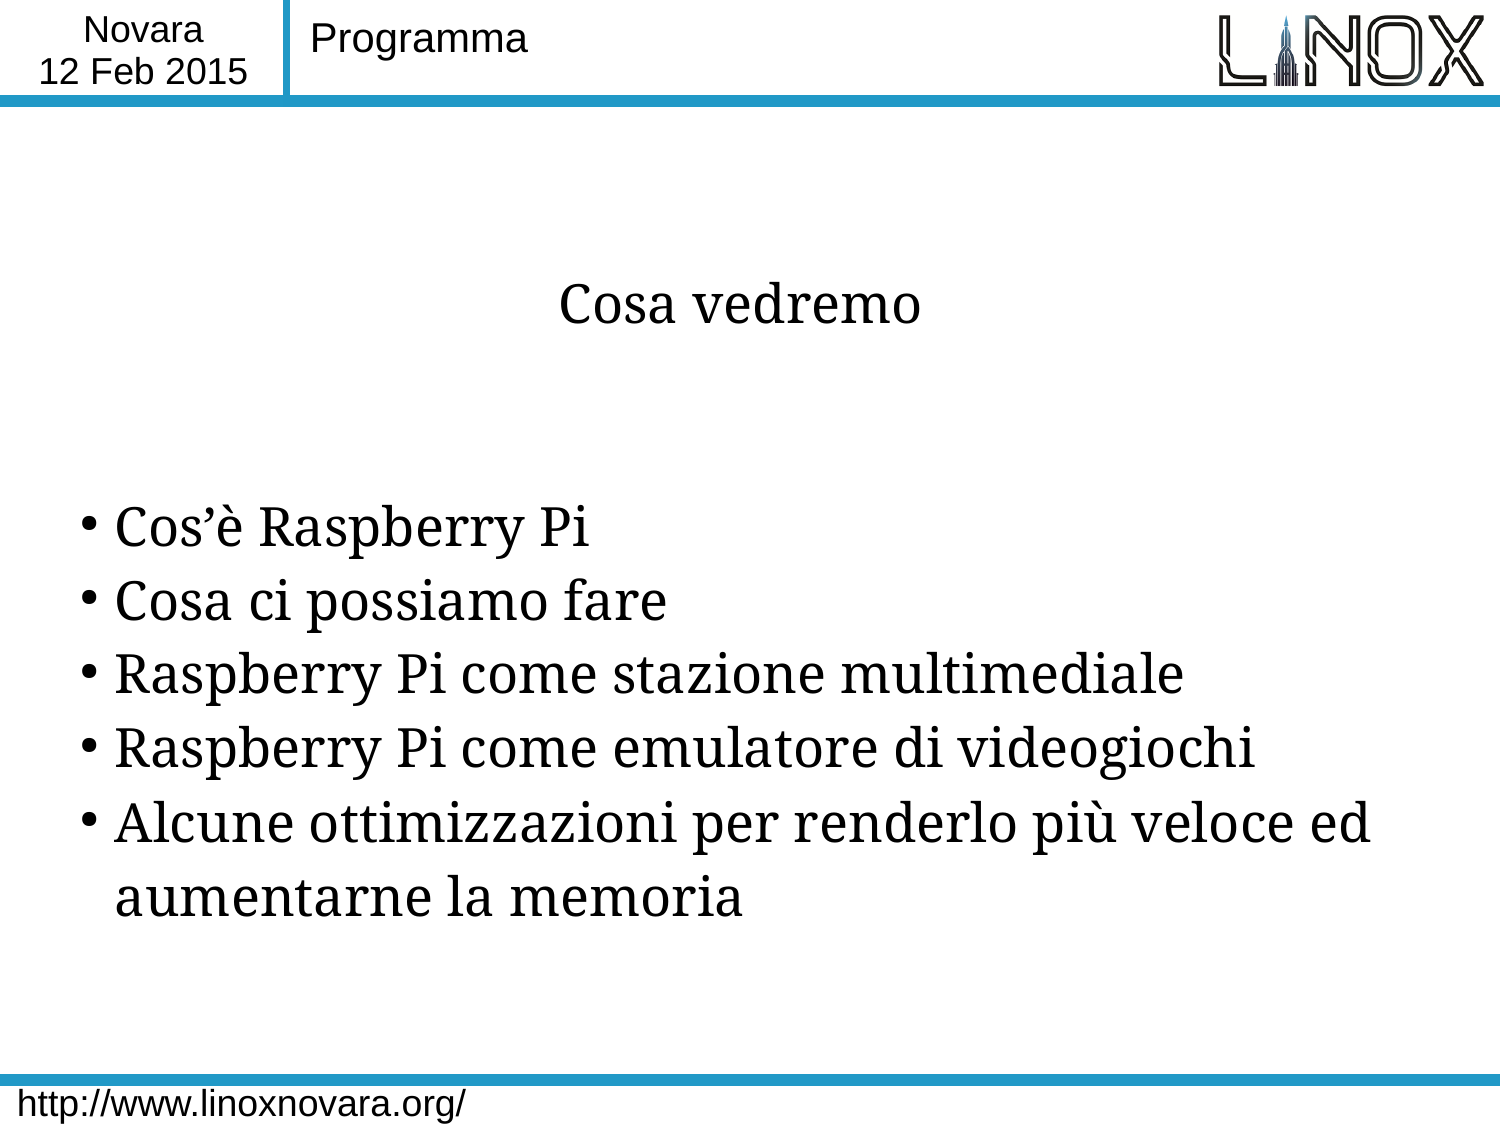

# Programma
Cosa vedremo
Cos’è Raspberry Pi
Cosa ci possiamo fare
Raspberry Pi come stazione multimediale
Raspberry Pi come emulatore di videogiochi
Alcune ottimizzazioni per renderlo più veloce ed aumentarne la memoria